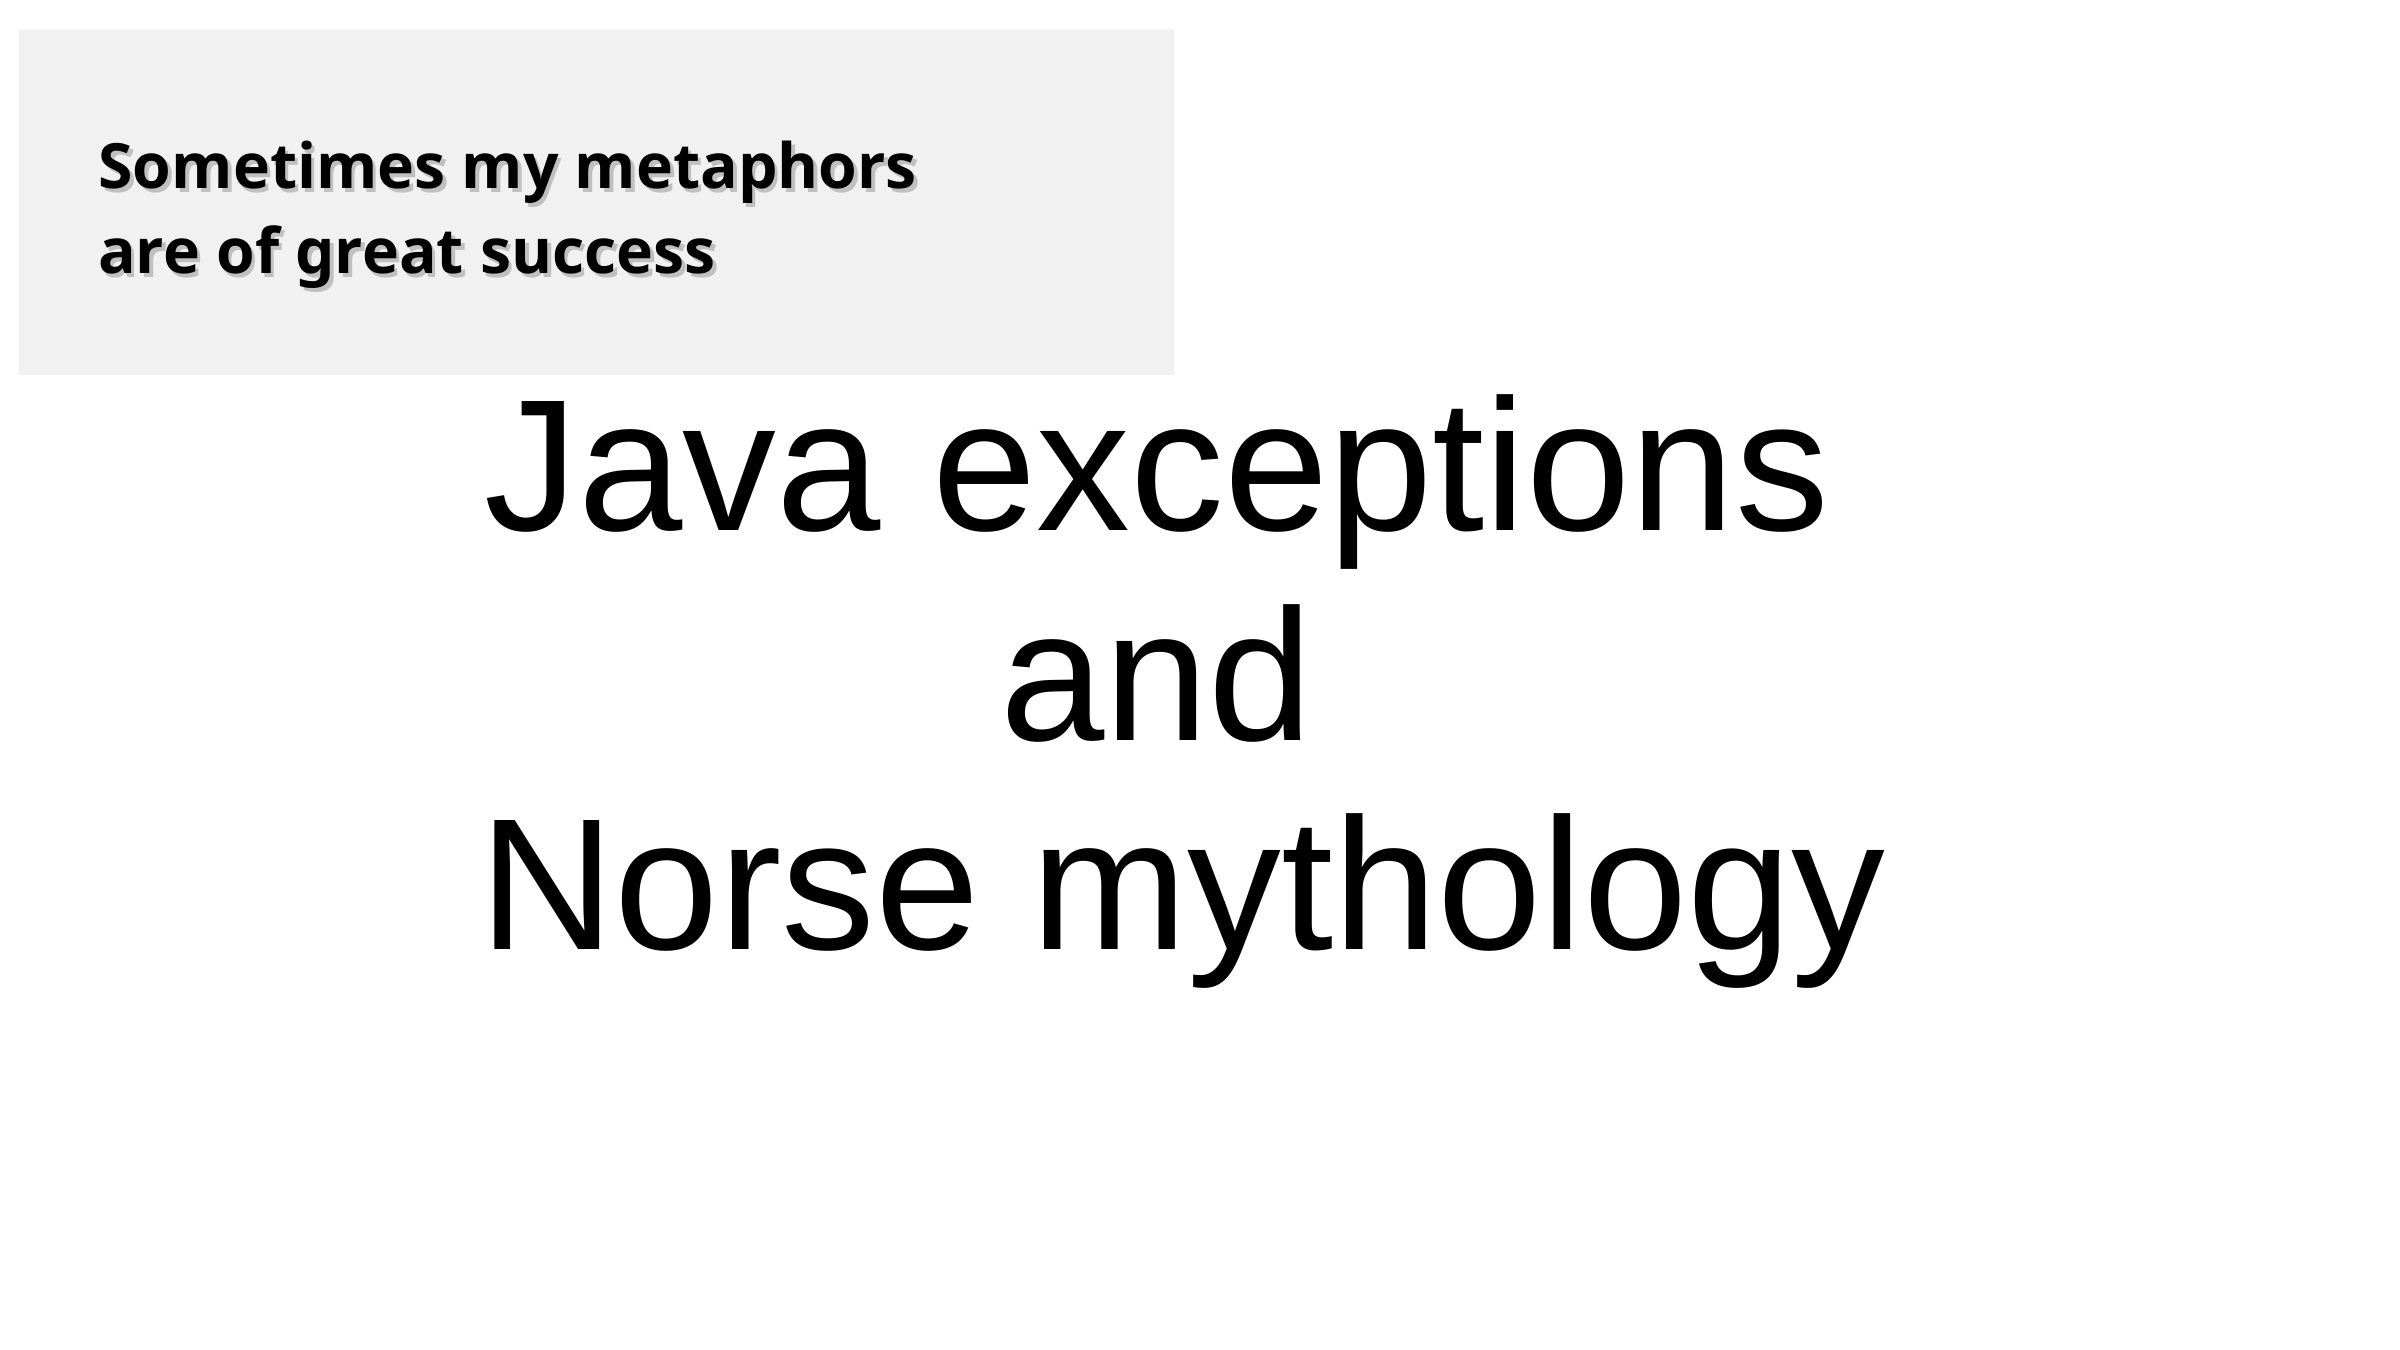

Sometimes my metaphors
 are of great success
# Java exceptions and Norse mythology